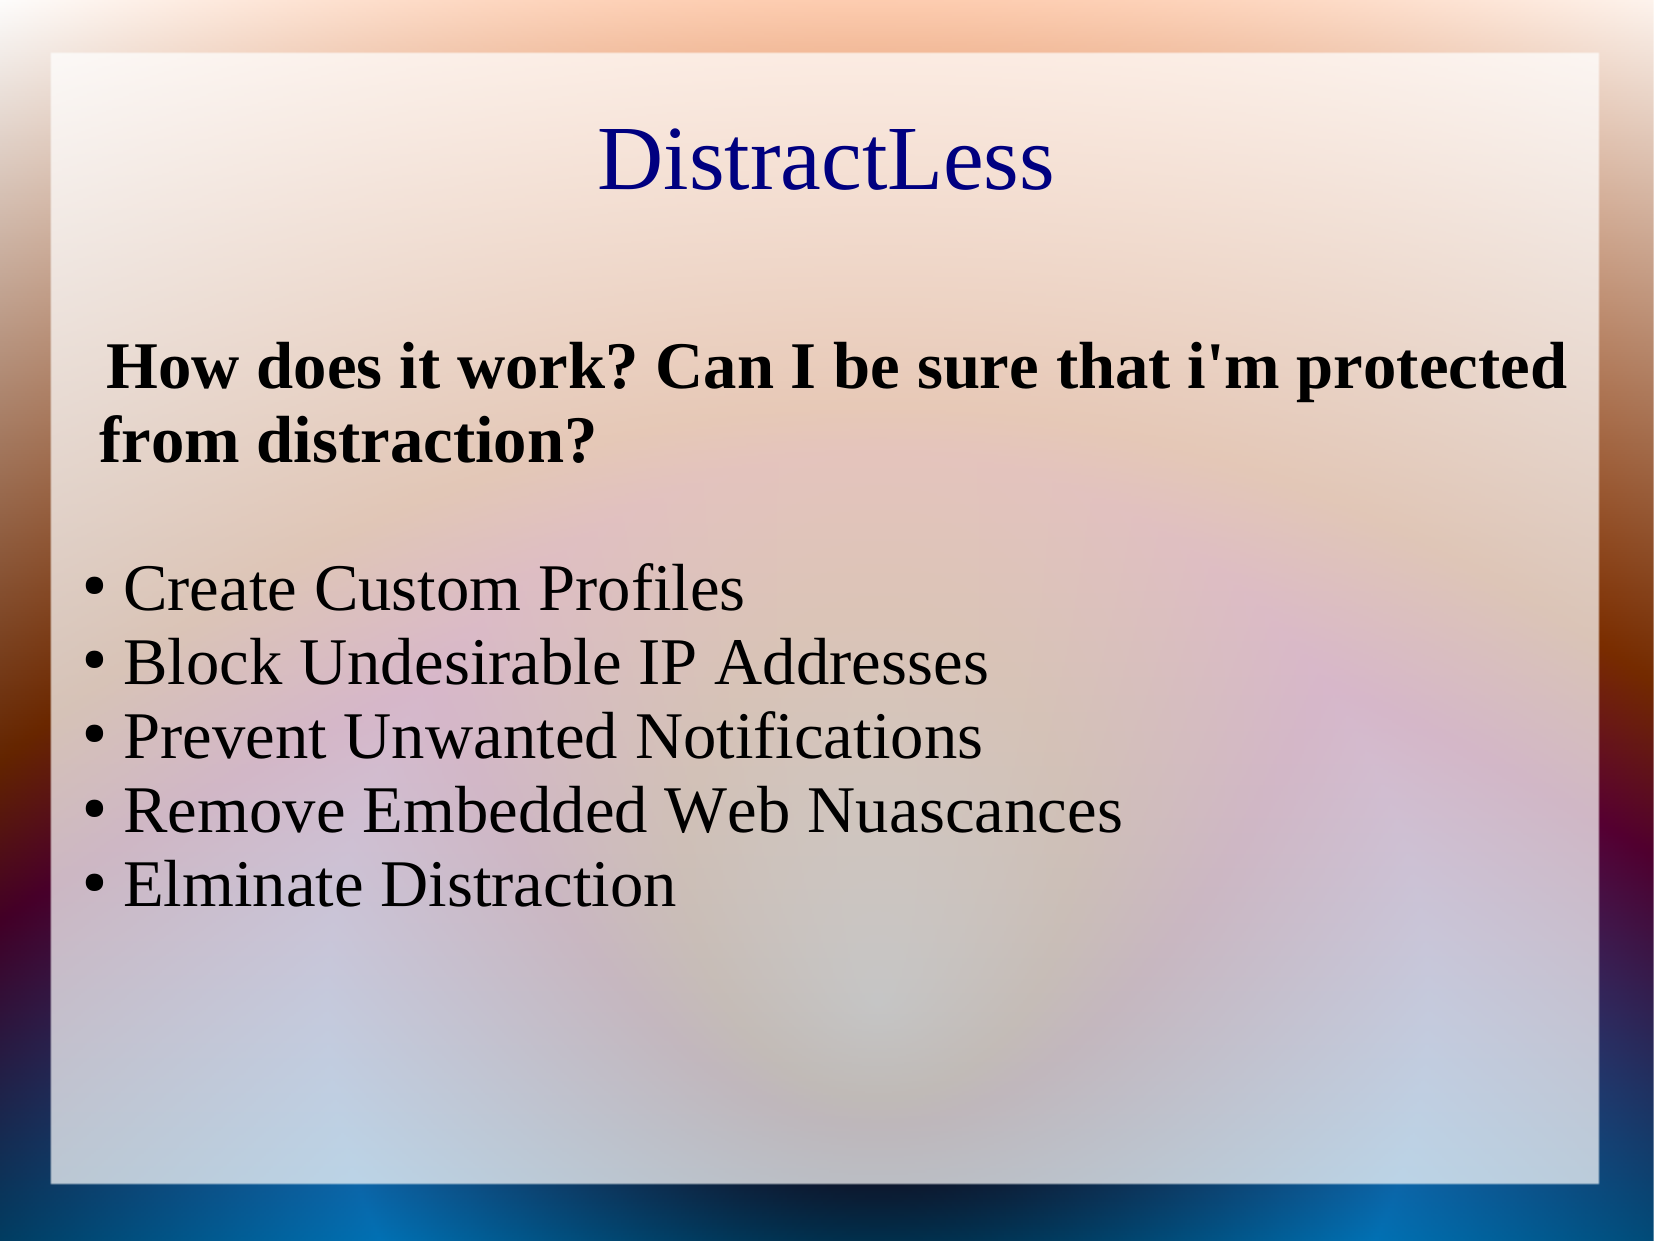

# DistractLess
How does it work? Can I be sure that i'm protected from distraction?
 Create Custom Profiles
 Block Undesirable IP Addresses
 Prevent Unwanted Notifications
 Remove Embedded Web Nuascances
 Elminate Distraction